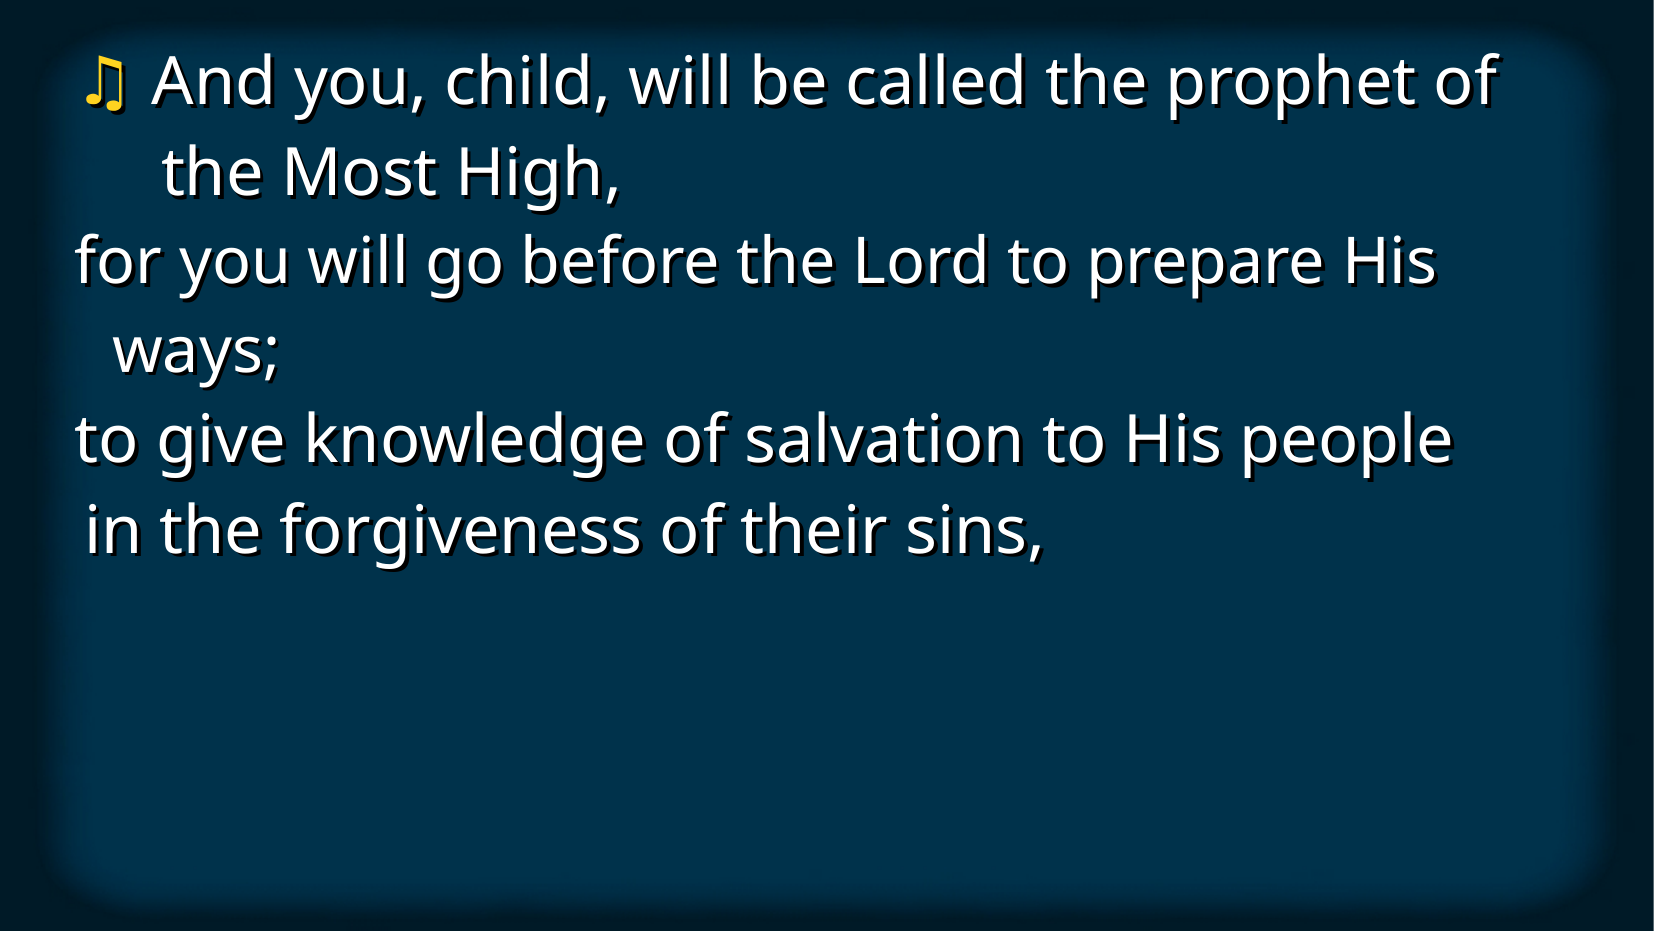

♫ And you, child, will be called the prophet of
 the Most High,
for you will go before the Lord to prepare His ways;
to give knowledge of salvation to His people
in the forgiveness of their sins,